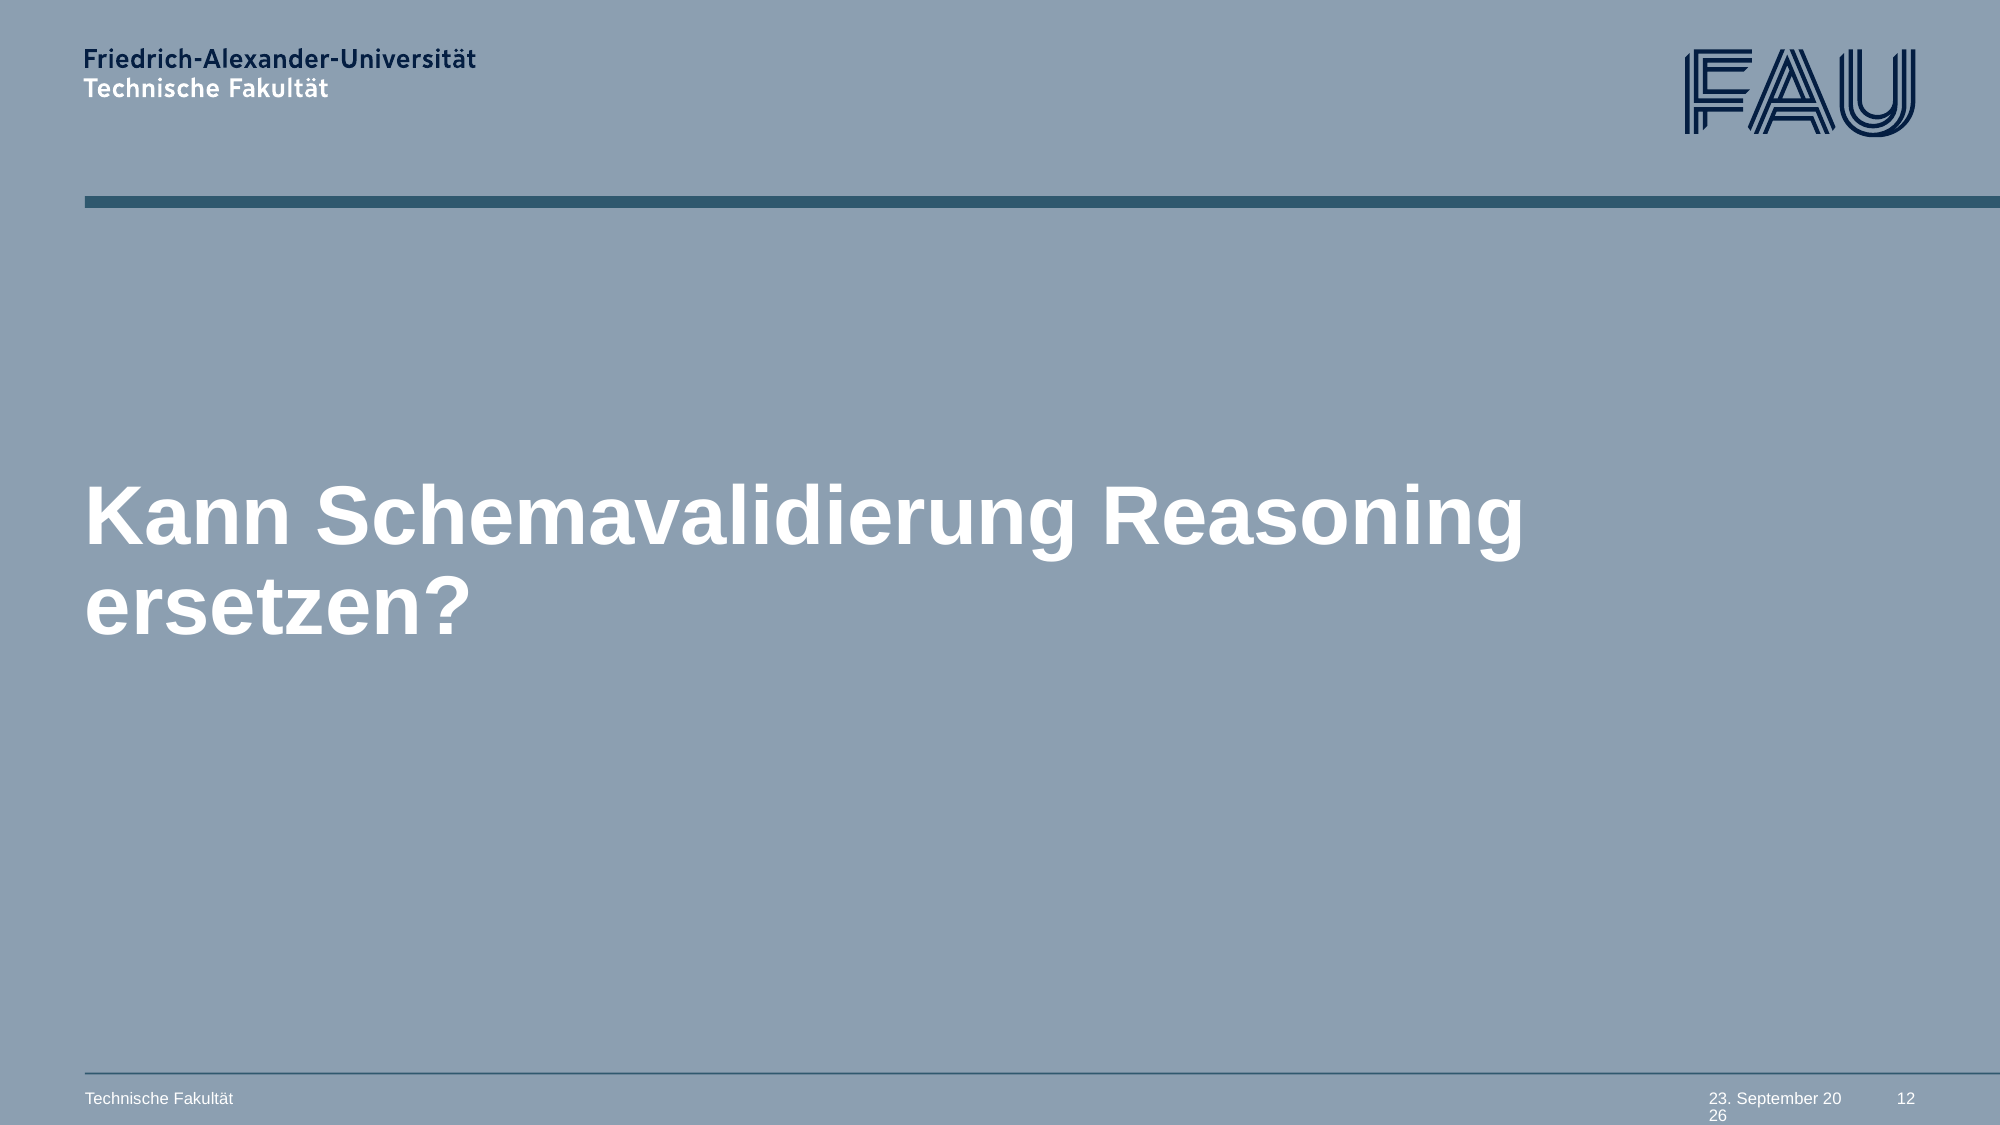

# Kann Schemavalidierung Reasoning ersetzen?
Technische Fakultät
12